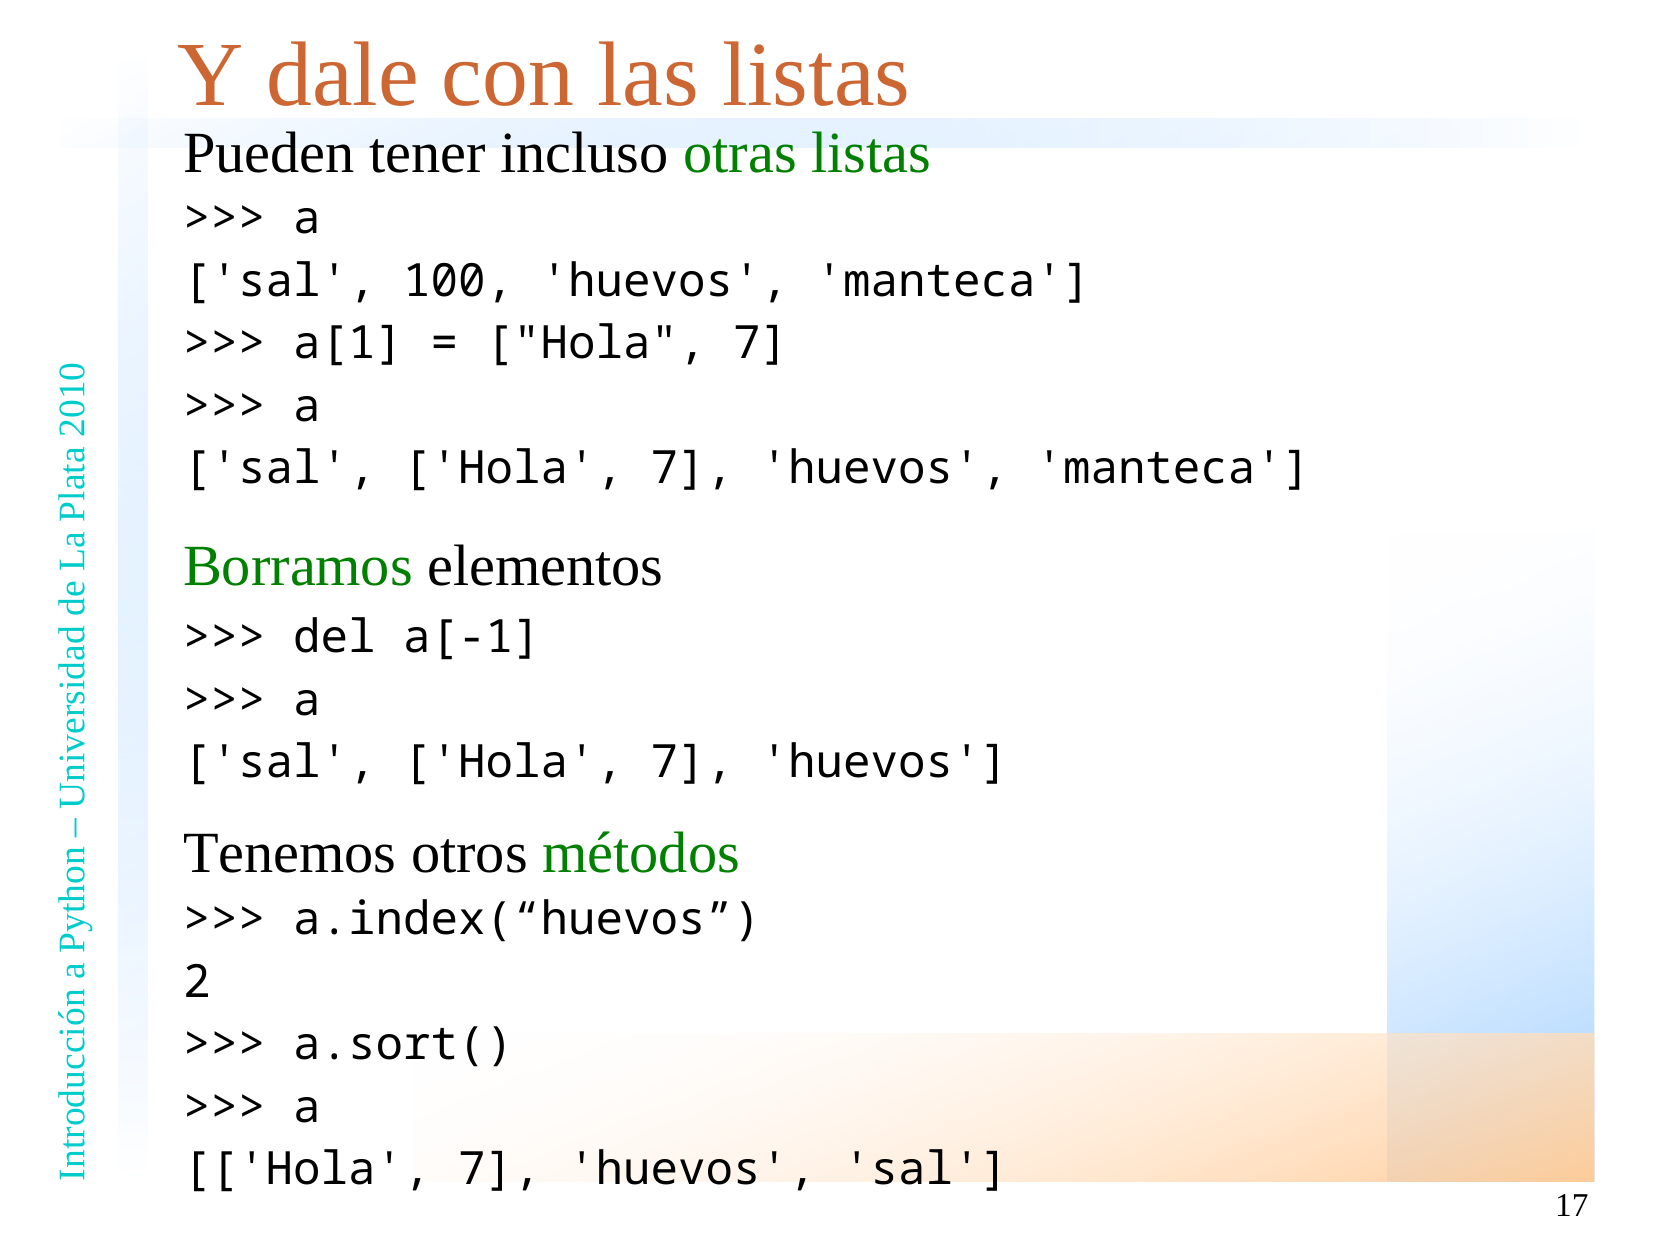

# Y dale con las listas
Pueden tener incluso otras listas
>>> a
['sal', 100, 'huevos', 'manteca']
>>> a[1] = ["Hola", 7]
>>> a
['sal', ['Hola', 7], 'huevos', 'manteca']
Borramos elementos
>>> del a[-1]
>>> a
['sal', ['Hola', 7], 'huevos']
Tenemos otros métodos
>>> a.index(“huevos”)
2
>>> a.sort()
>>> a
[['Hola', 7], 'huevos', 'sal']